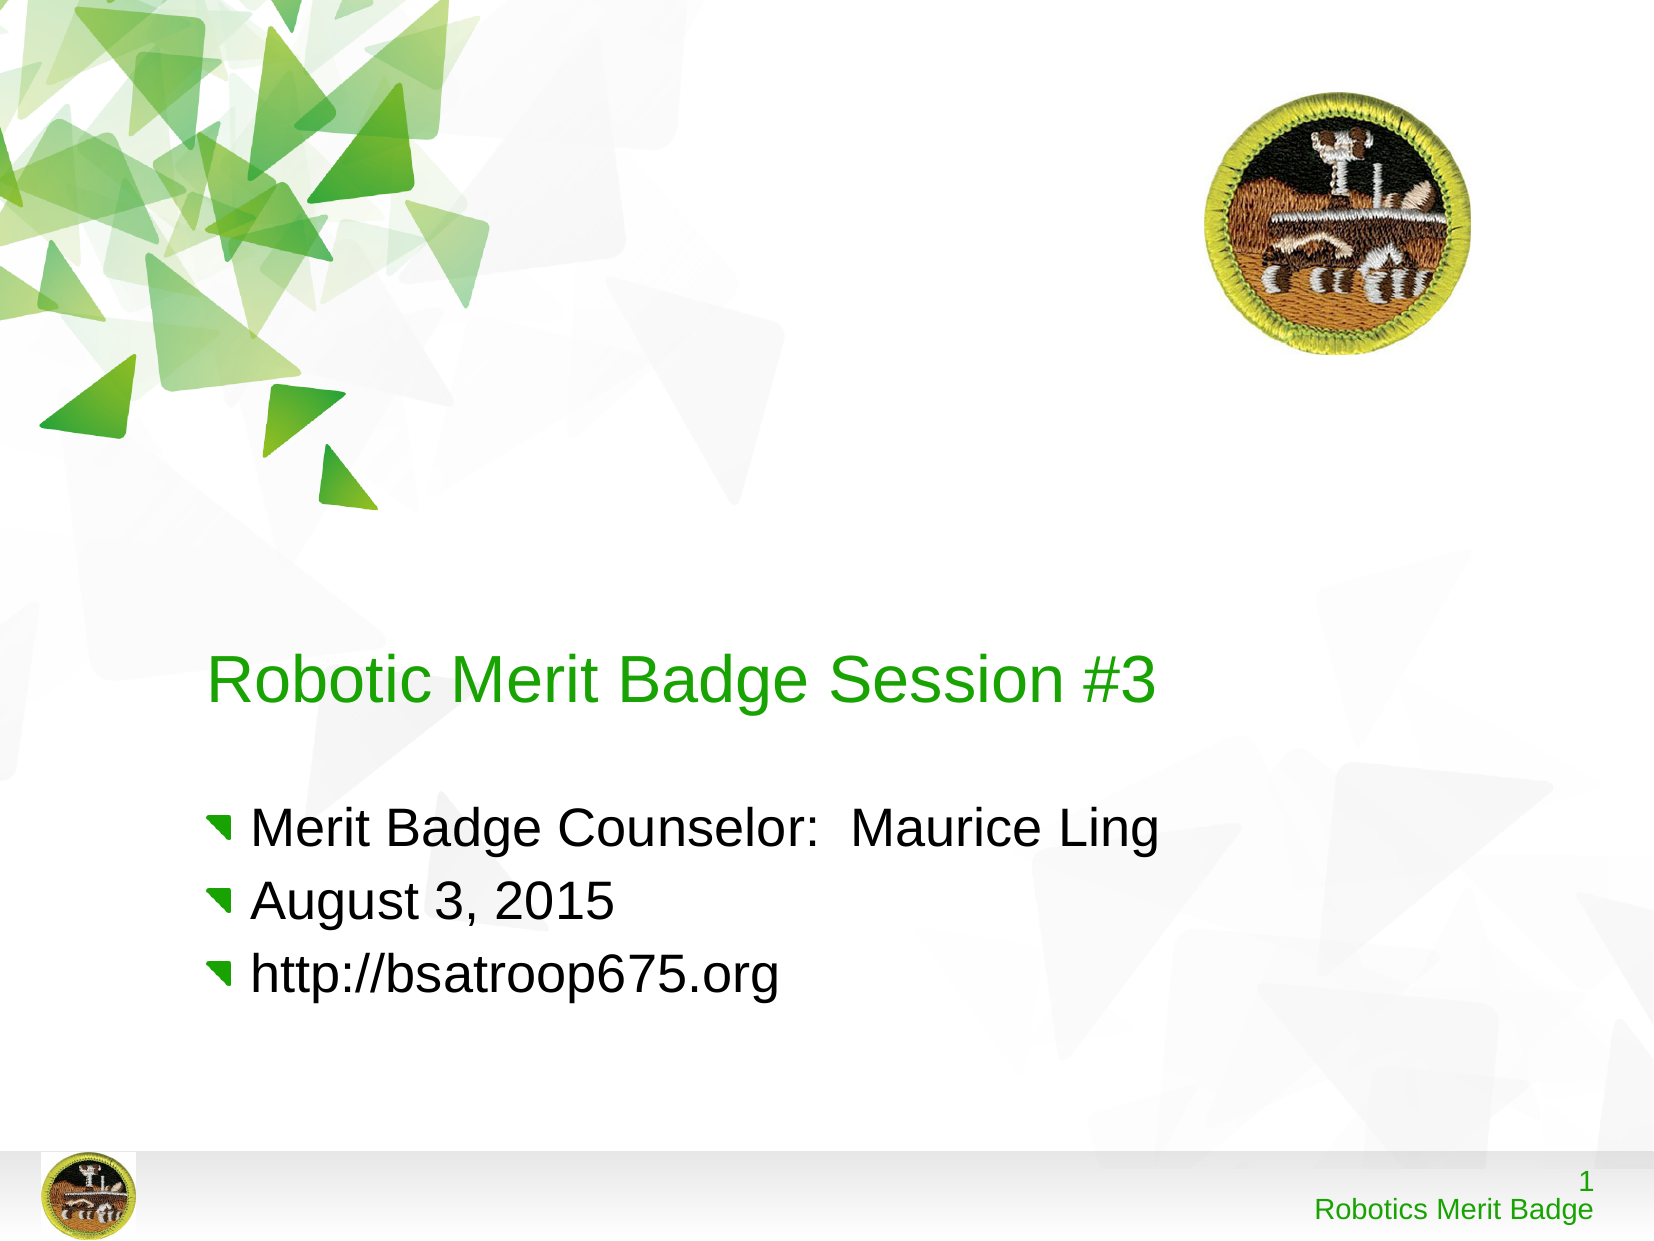

# Robotic Merit Badge Session #3
Merit Badge Counselor: Maurice Ling
August 3, 2015
http://bsatroop675.org
1
Robotics Merit Badge